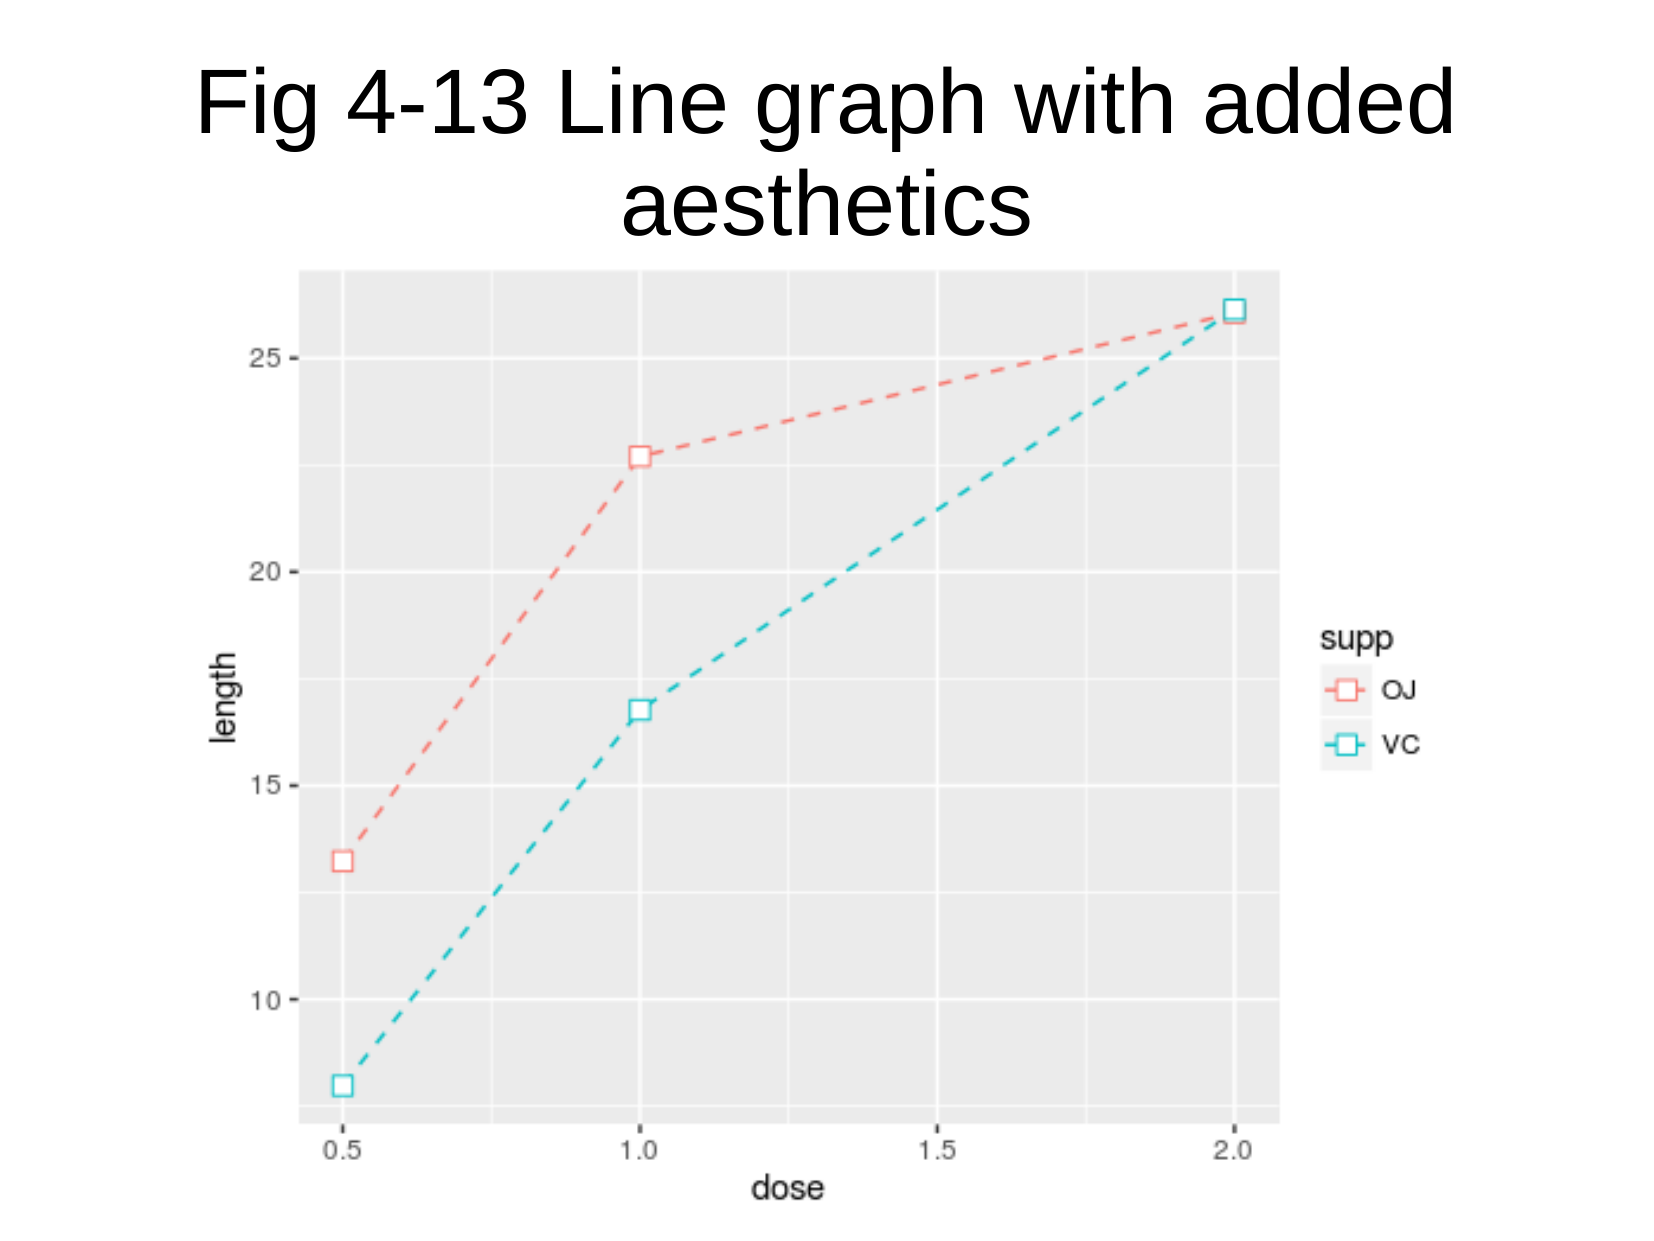

# Fig 4-13 Line graph with added aesthetics